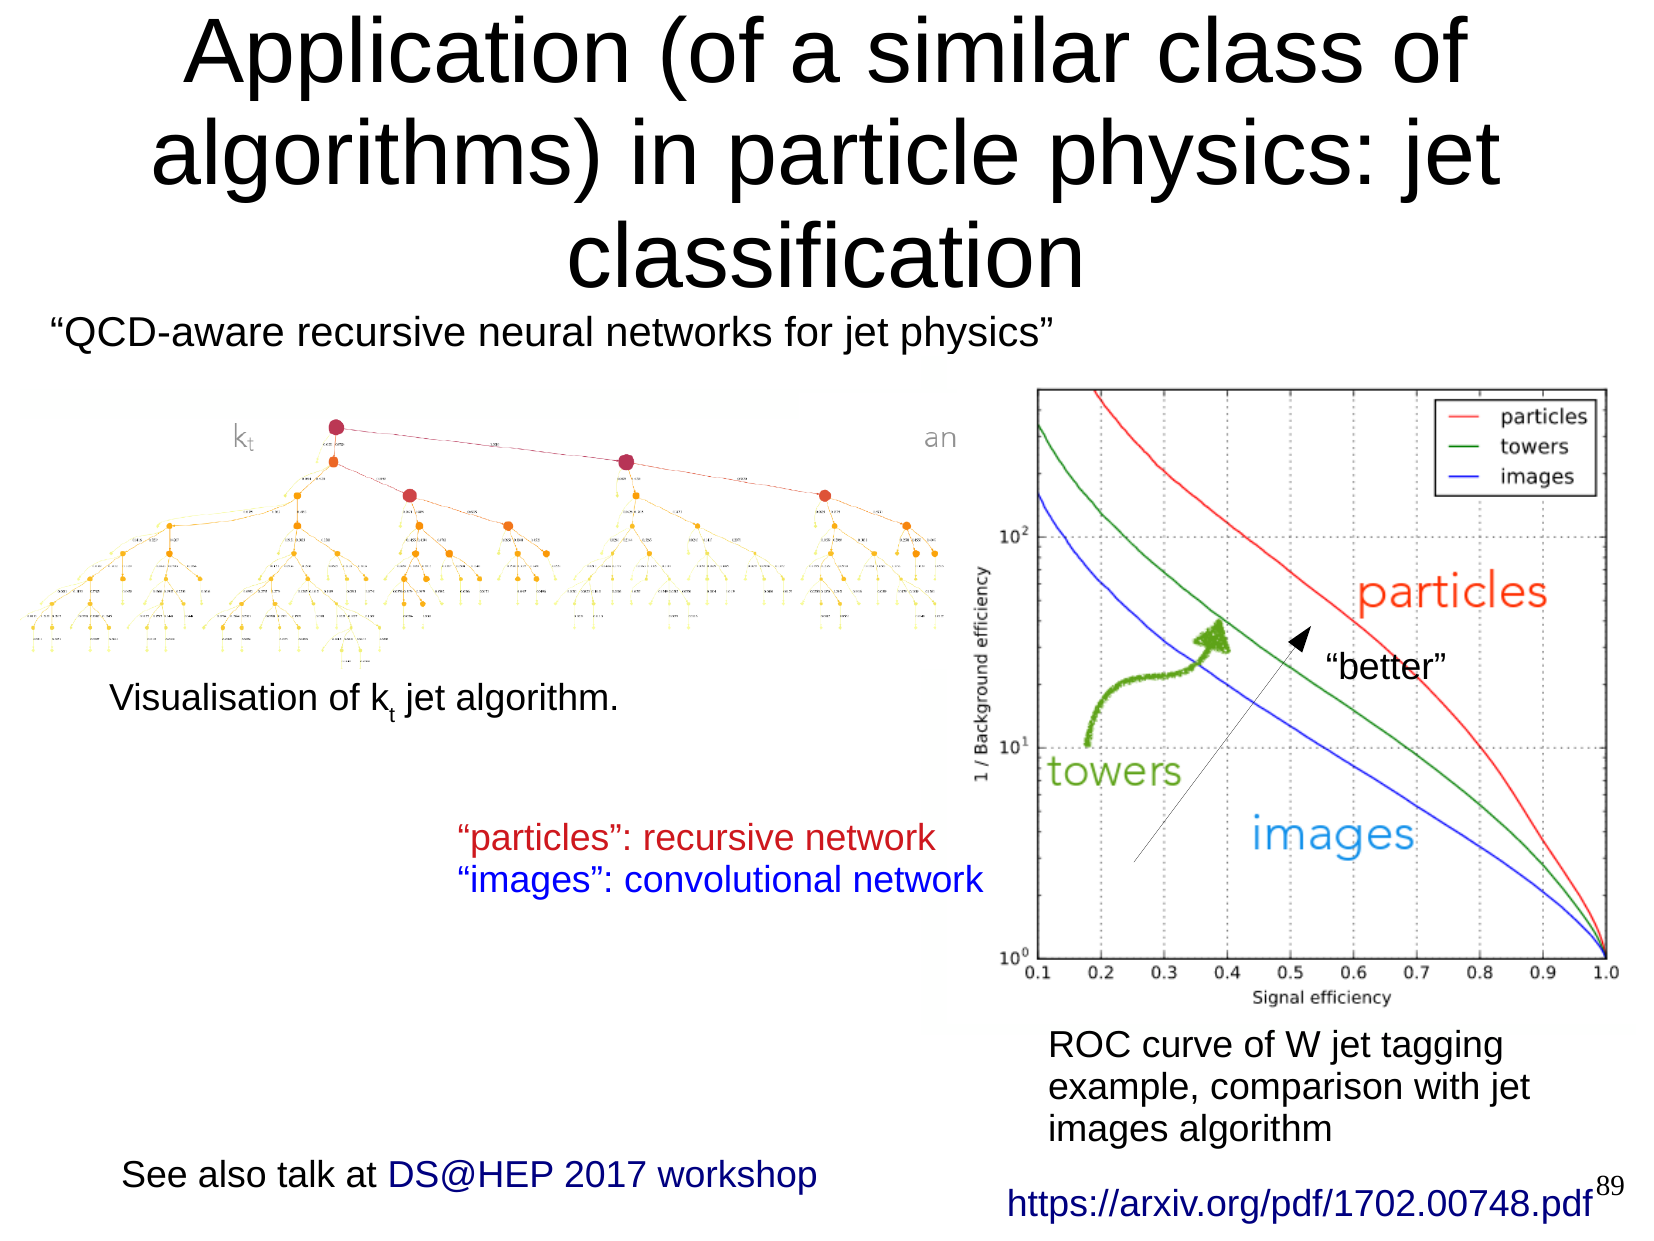

# Application (of a similar class of algorithms) in particle physics: jet classification
“QCD-aware recursive neural networks for jet physics”
“better”
Visualisation of kt jet algorithm.
“particles”: recursive network
“images”: convolutional network
ROC curve of W jet tagging example, comparison with jet images algorithm
See also talk at DS@HEP 2017 workshop
89
https://arxiv.org/pdf/1702.00748.pdf